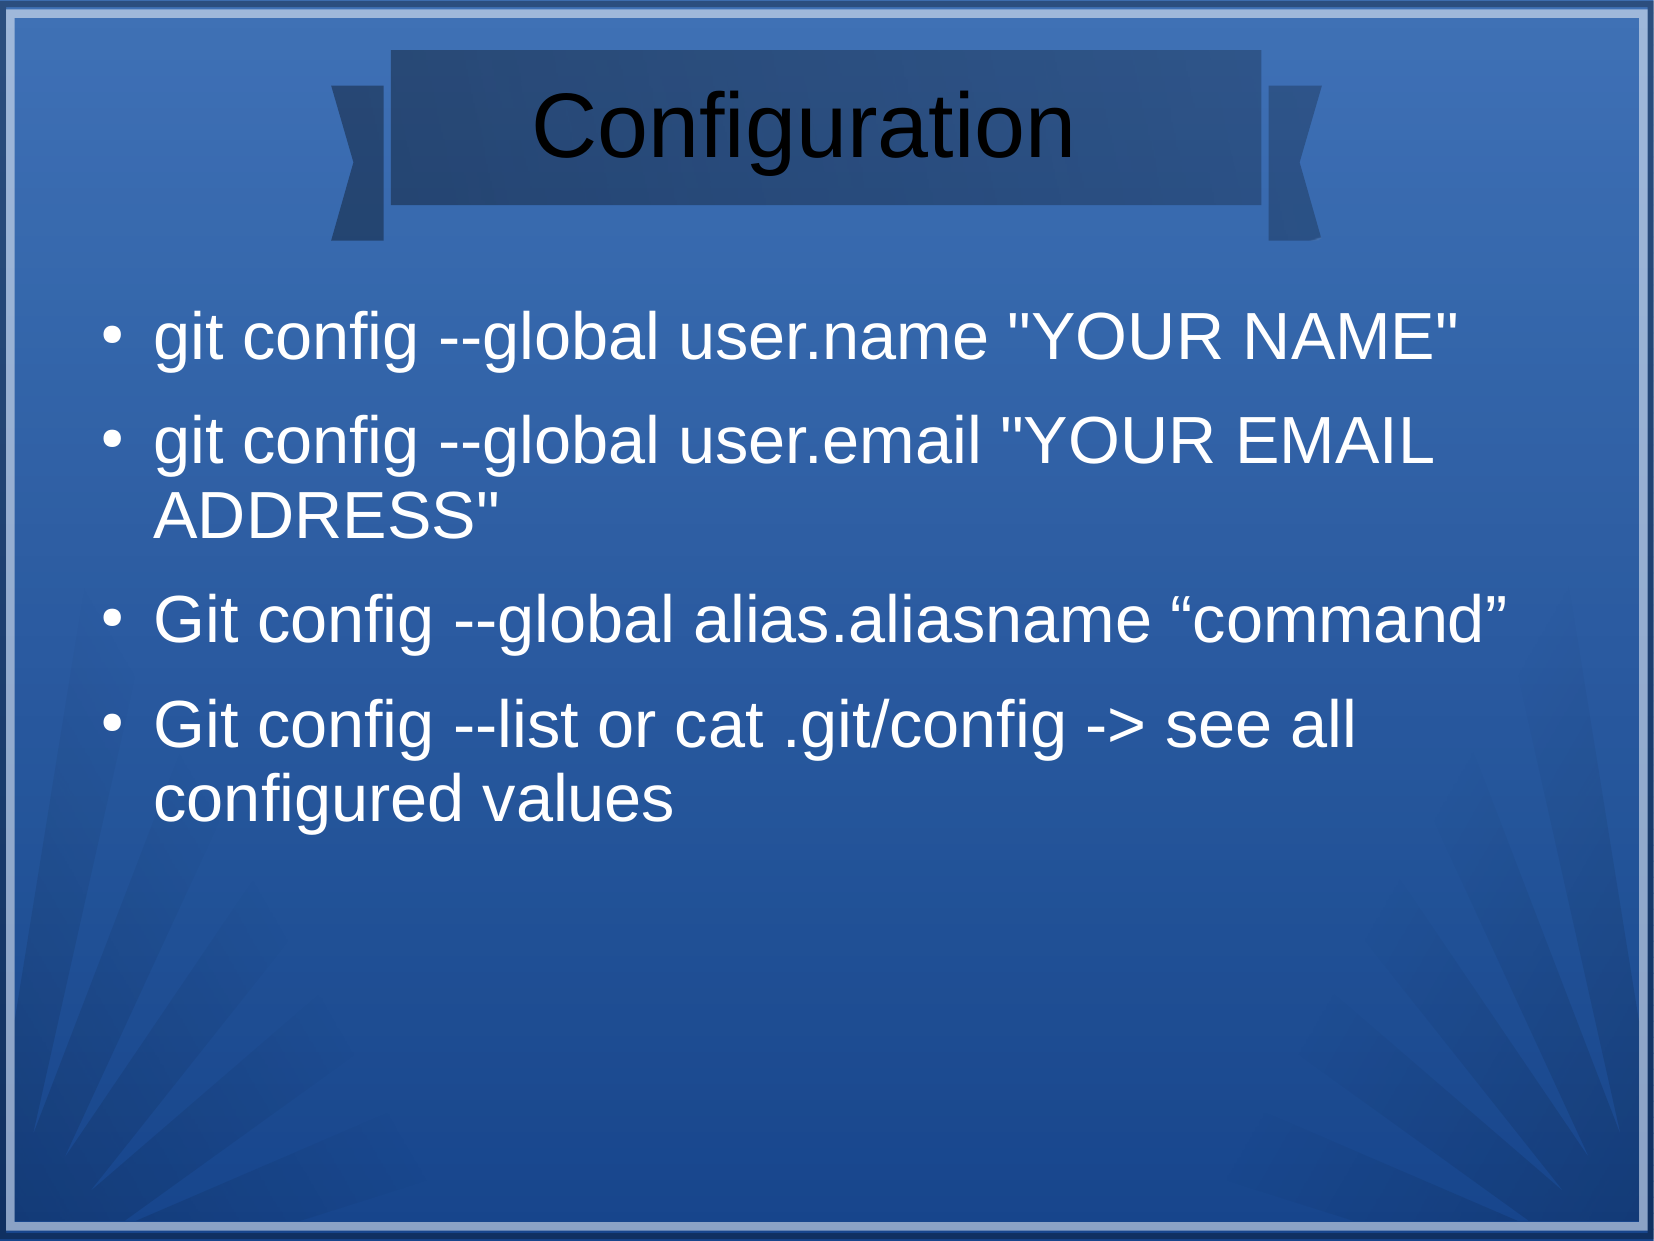

# Configuration
git config --global user.name "YOUR NAME"
git config --global user.email "YOUR EMAIL ADDRESS"
Git config --global alias.aliasname “command”
Git config --list or cat .git/config -> see all configured values